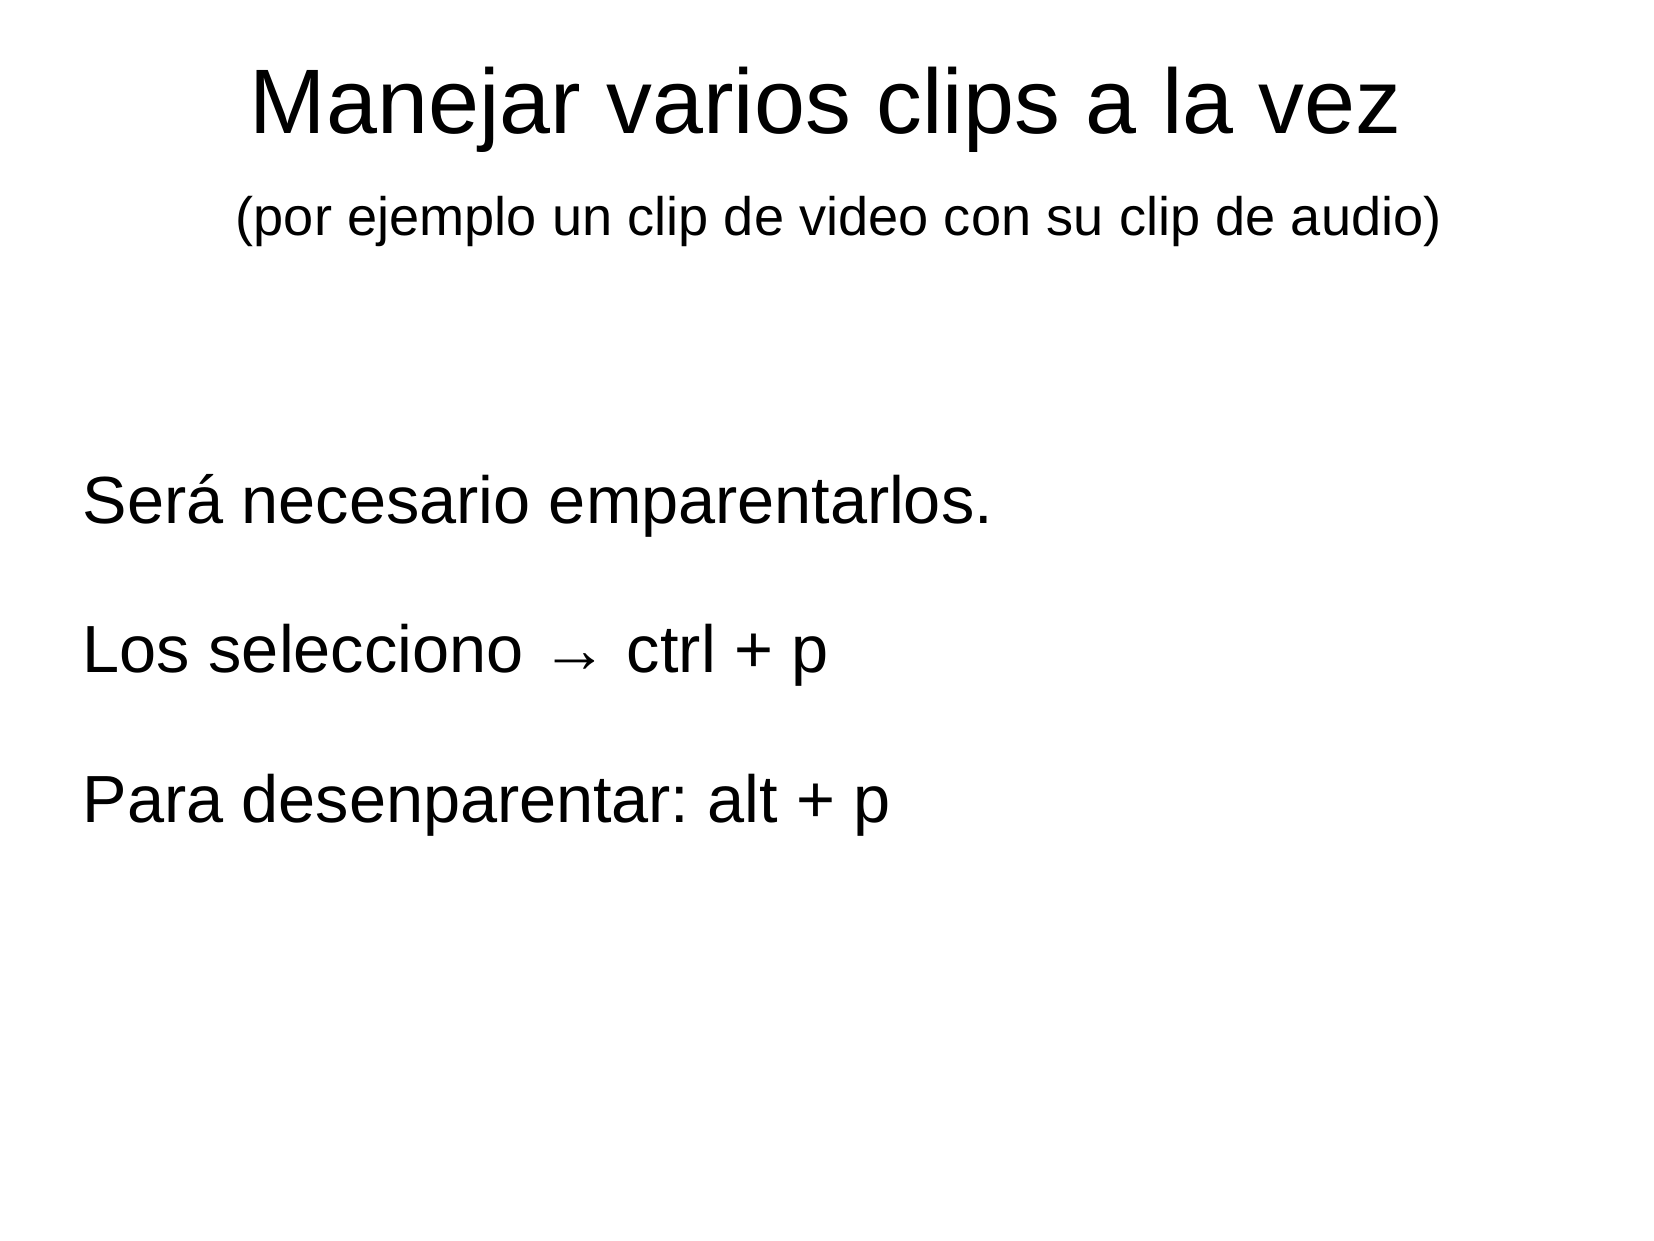

# Manejar varios clips a la vez (por ejemplo un clip de video con su clip de audio)
Será necesario emparentarlos.
Los selecciono → ctrl + p
Para desenparentar: alt + p